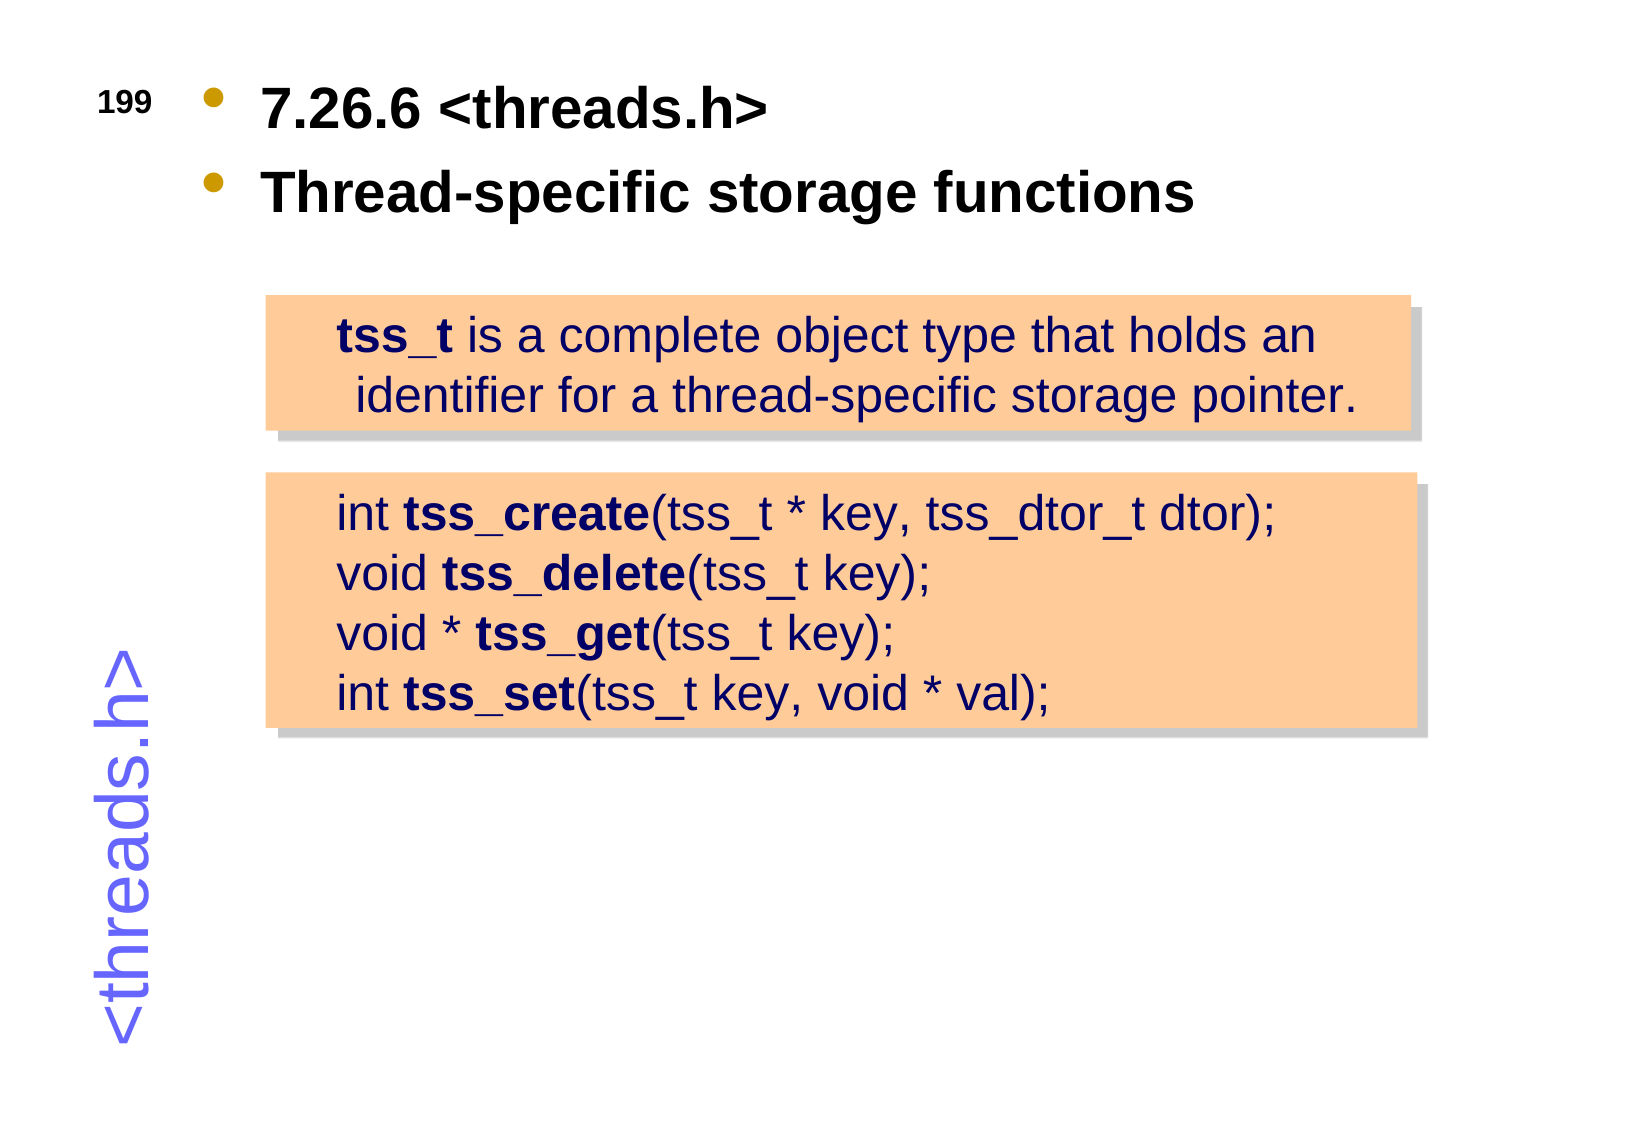

199
7.26.6 <threads.h>
Thread-specific storage functions
 tss_t is a complete object type that holds an identifier for a thread-specific storage pointer.
# <threads.h>
 int tss_create(tss_t * key, tss_dtor_t dtor);
 void tss_delete(tss_t key);
 void * tss_get(tss_t key);
 int tss_set(tss_t key, void * val);